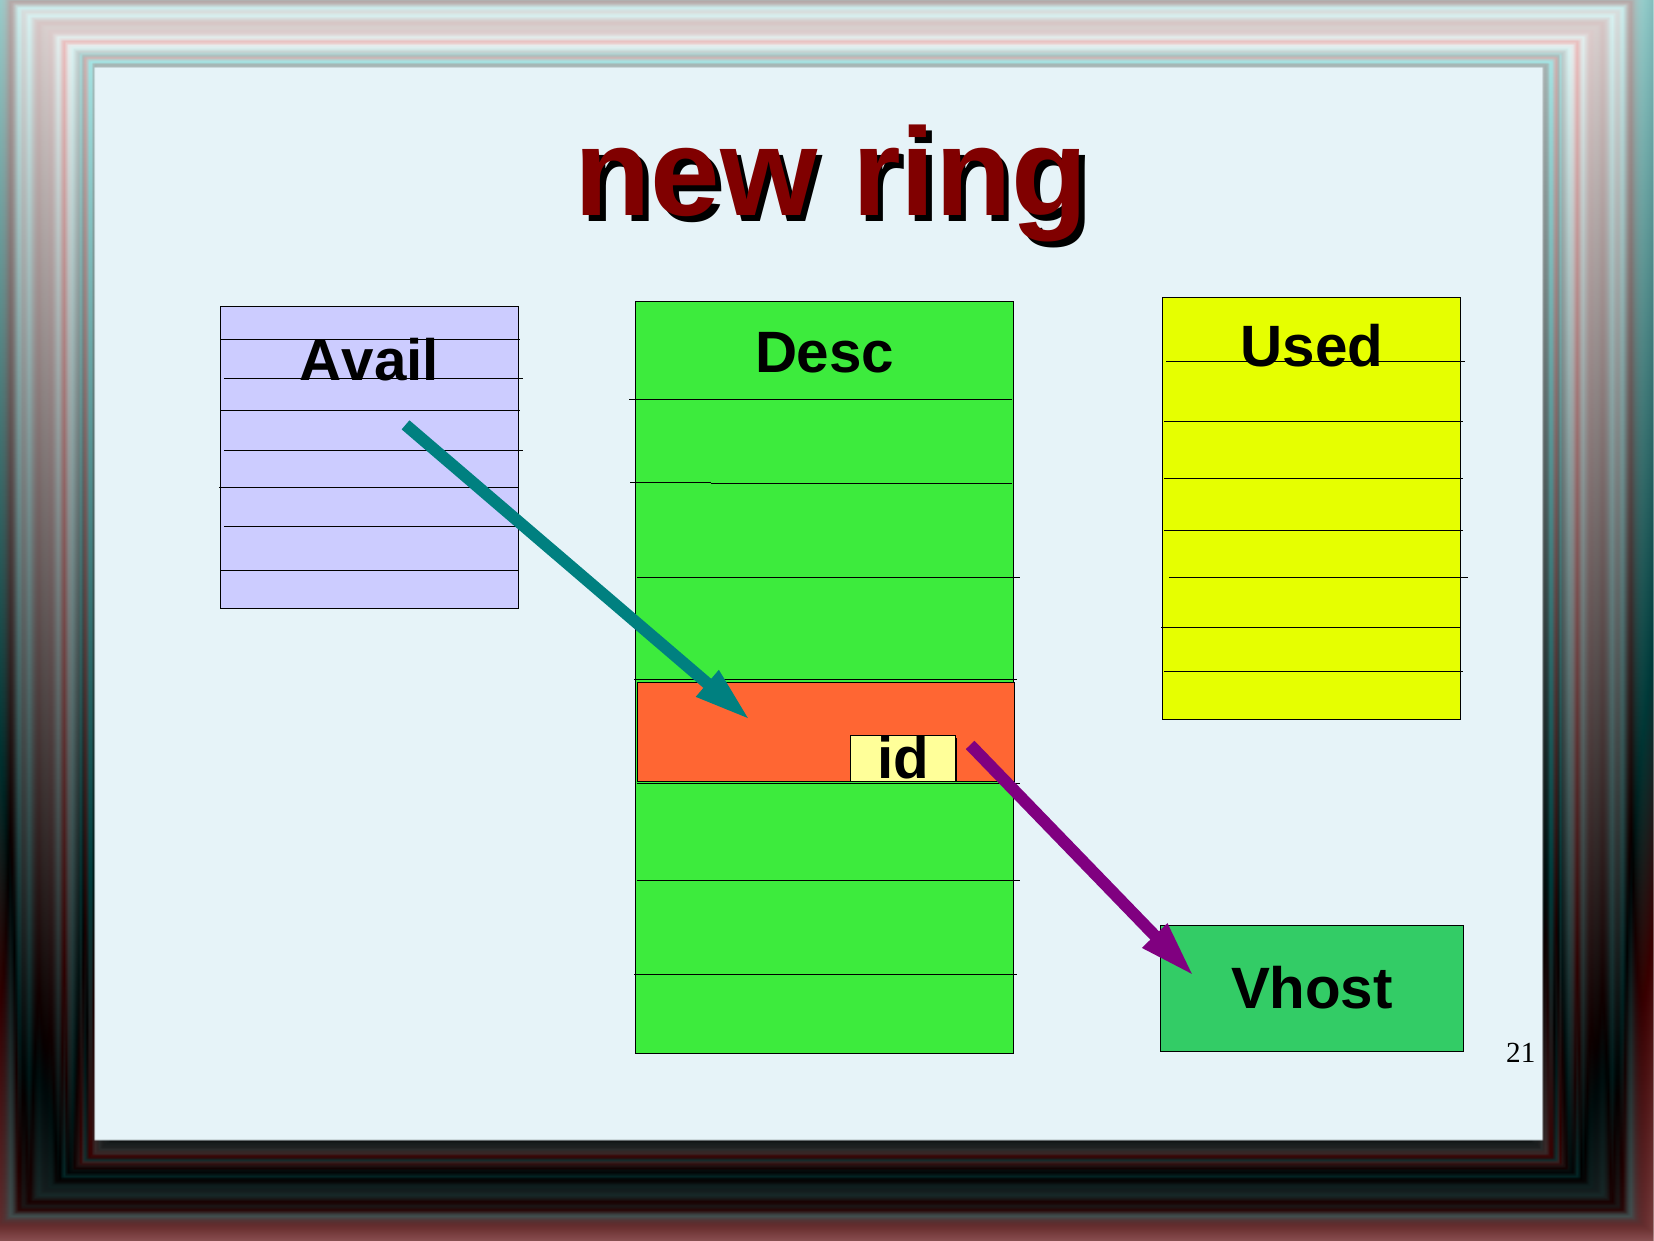

# new ring
Used
Desc
Avail
id
id
Vhost
21